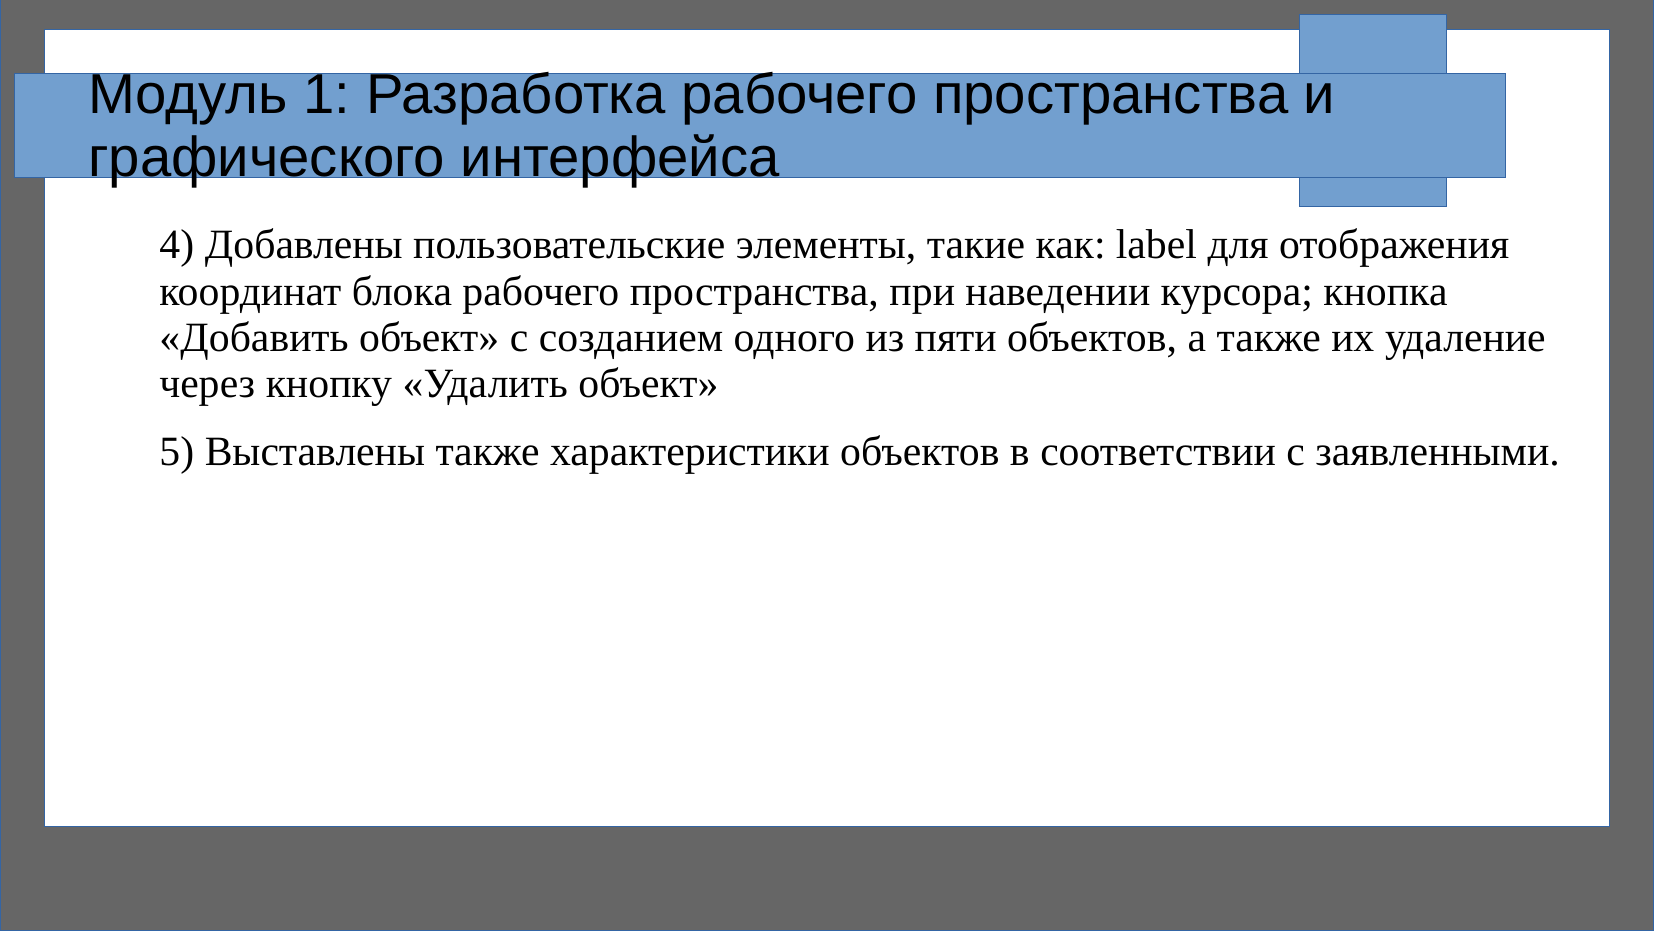

# Модуль 1: Разработка рабочего пространства и графического интерфейса
4) Добавлены пользовательские элементы, такие как: label для отображения координат блока рабочего пространства, при наведении курсора; кнопка «Добавить объект» с созданием одного из пяти объектов, а также их удаление через кнопку «Удалить объект»
5) Выставлены также характеристики объектов в соответствии с заявленными.